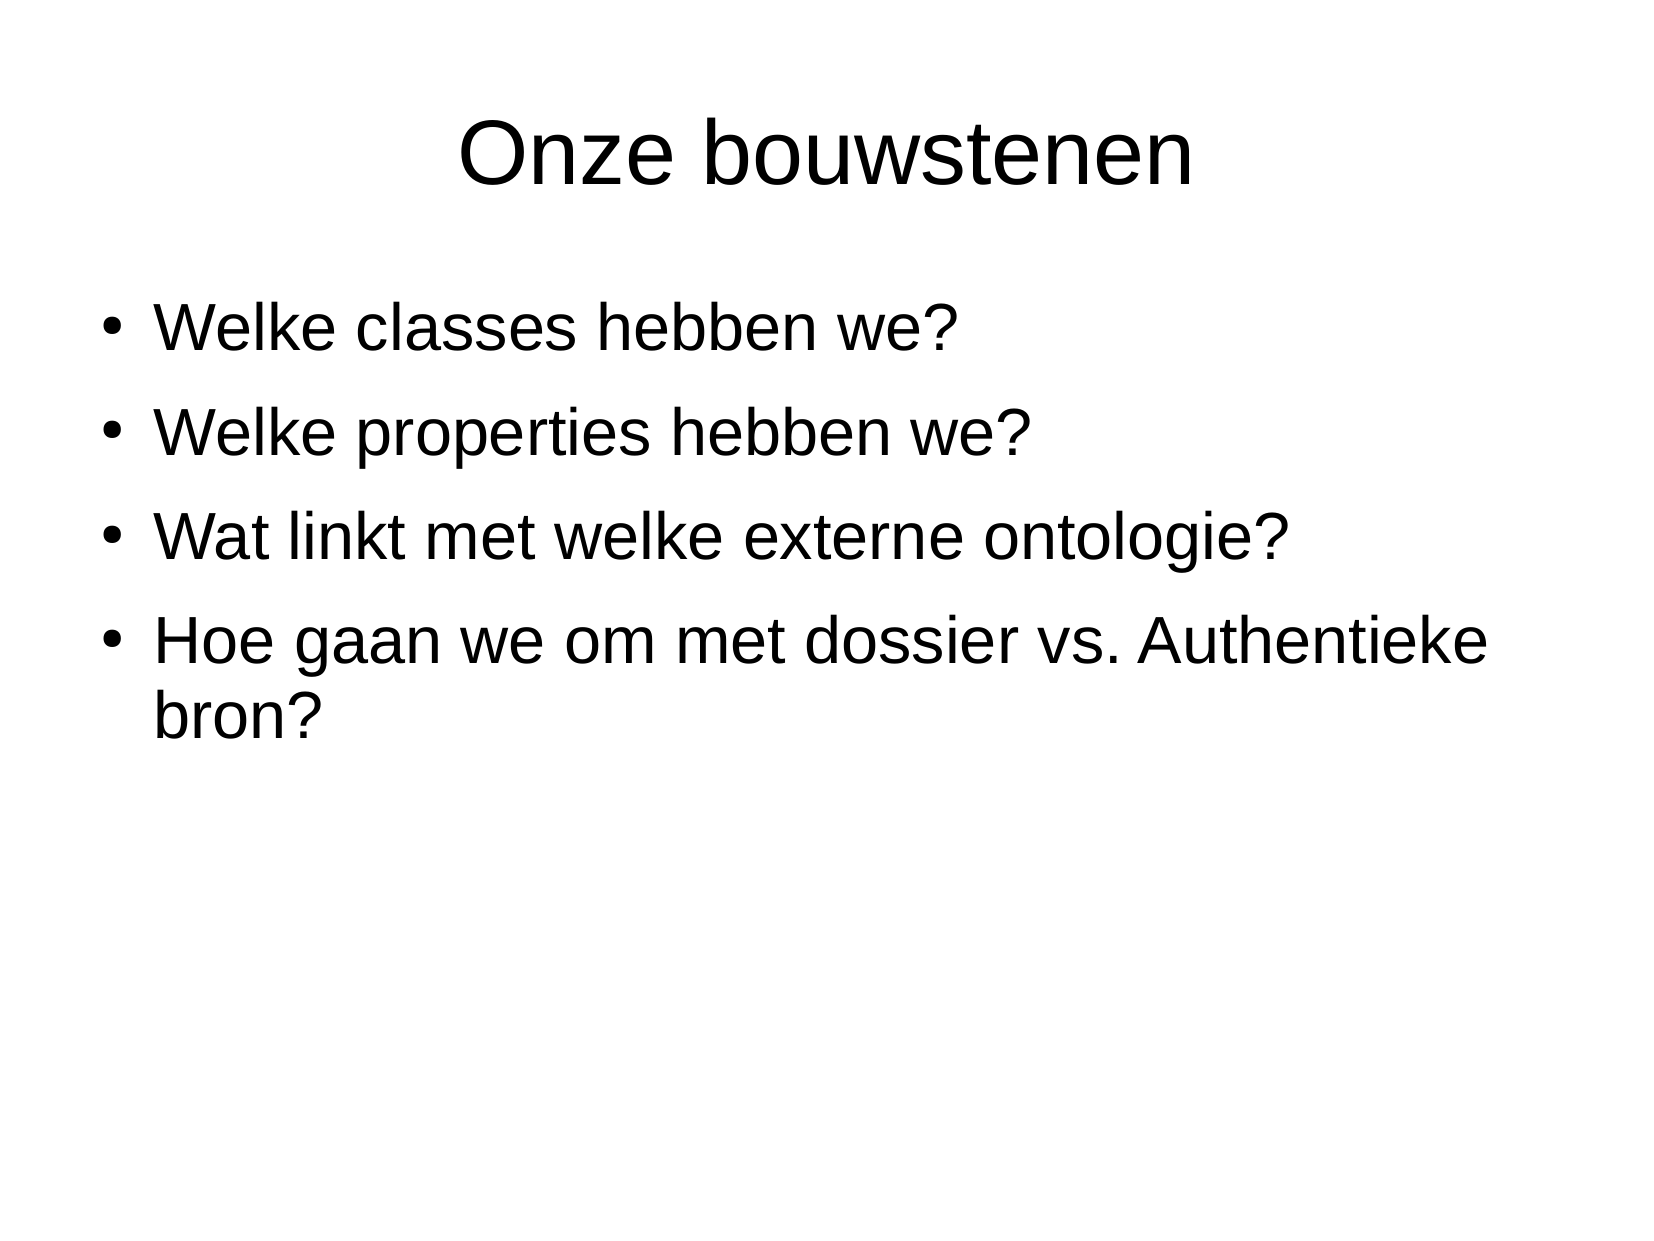

# Onze bouwstenen
Welke classes hebben we?
Welke properties hebben we?
Wat linkt met welke externe ontologie?
Hoe gaan we om met dossier vs. Authentieke bron?